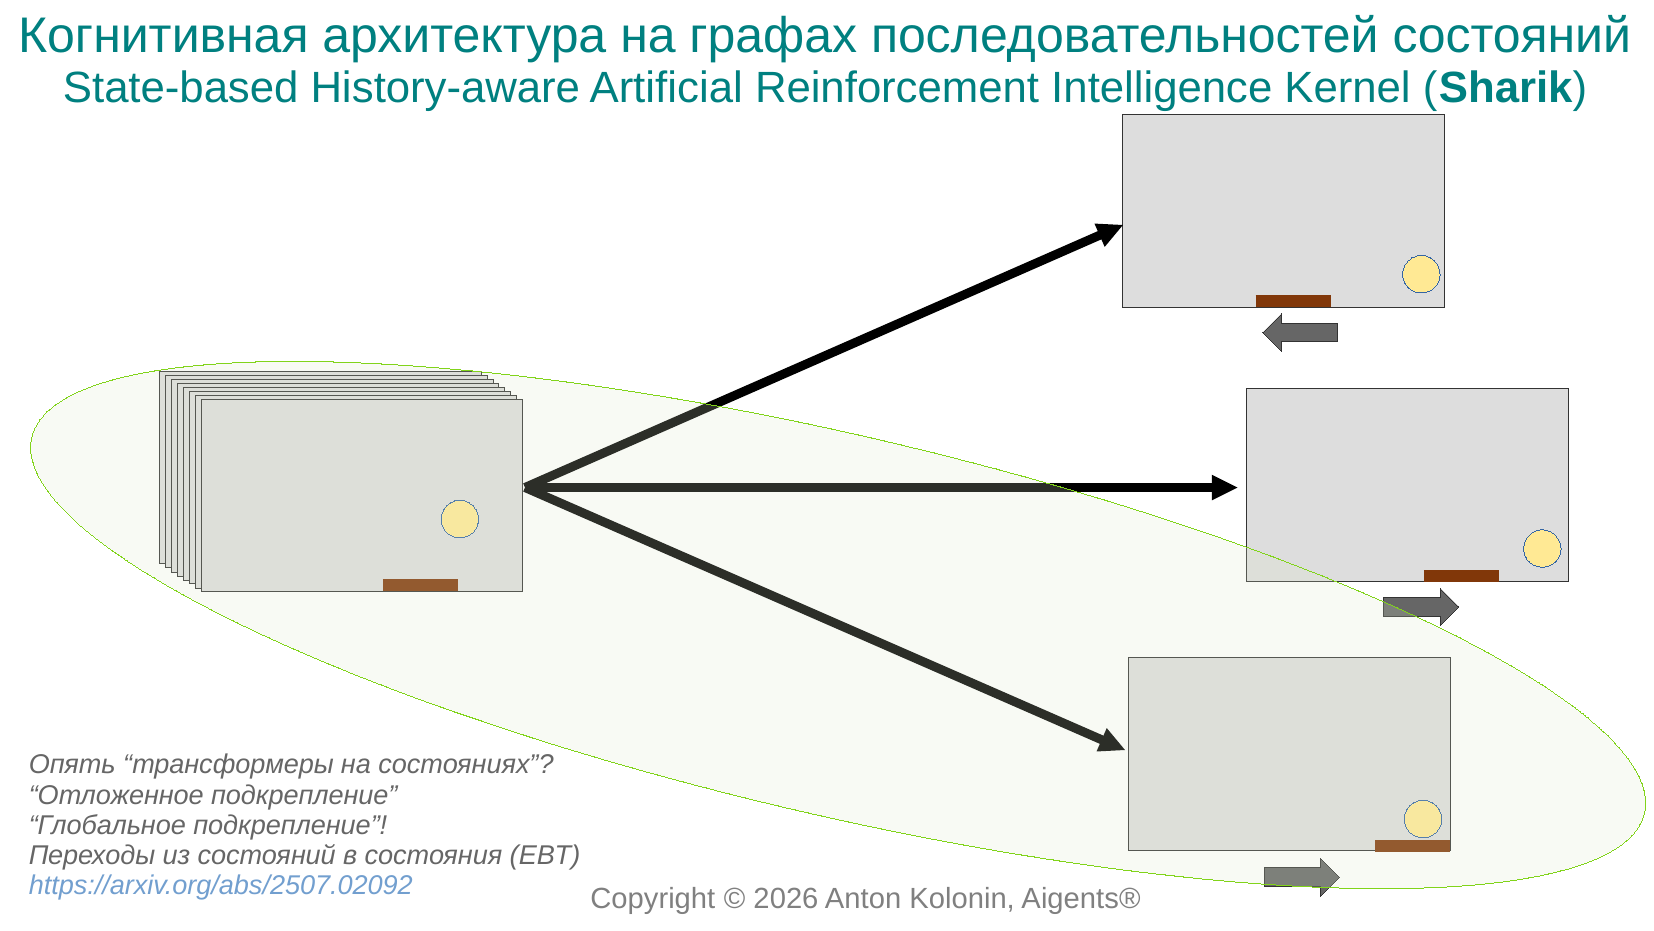

Когнитивная архитектура на графах последовательностей состояний
State-based History-aware Artificial Reinforcement Intelligence Kernel (Sharik)
Опять “трансформеры на состояниях”?
“Отложенное подкрепление”
“Глобальное подкрепление”!
Переходы из состояний в состояния (EBT)
https://arxiv.org/abs/2507.02092
Copyright © 2026 Anton Kolonin, Aigents®